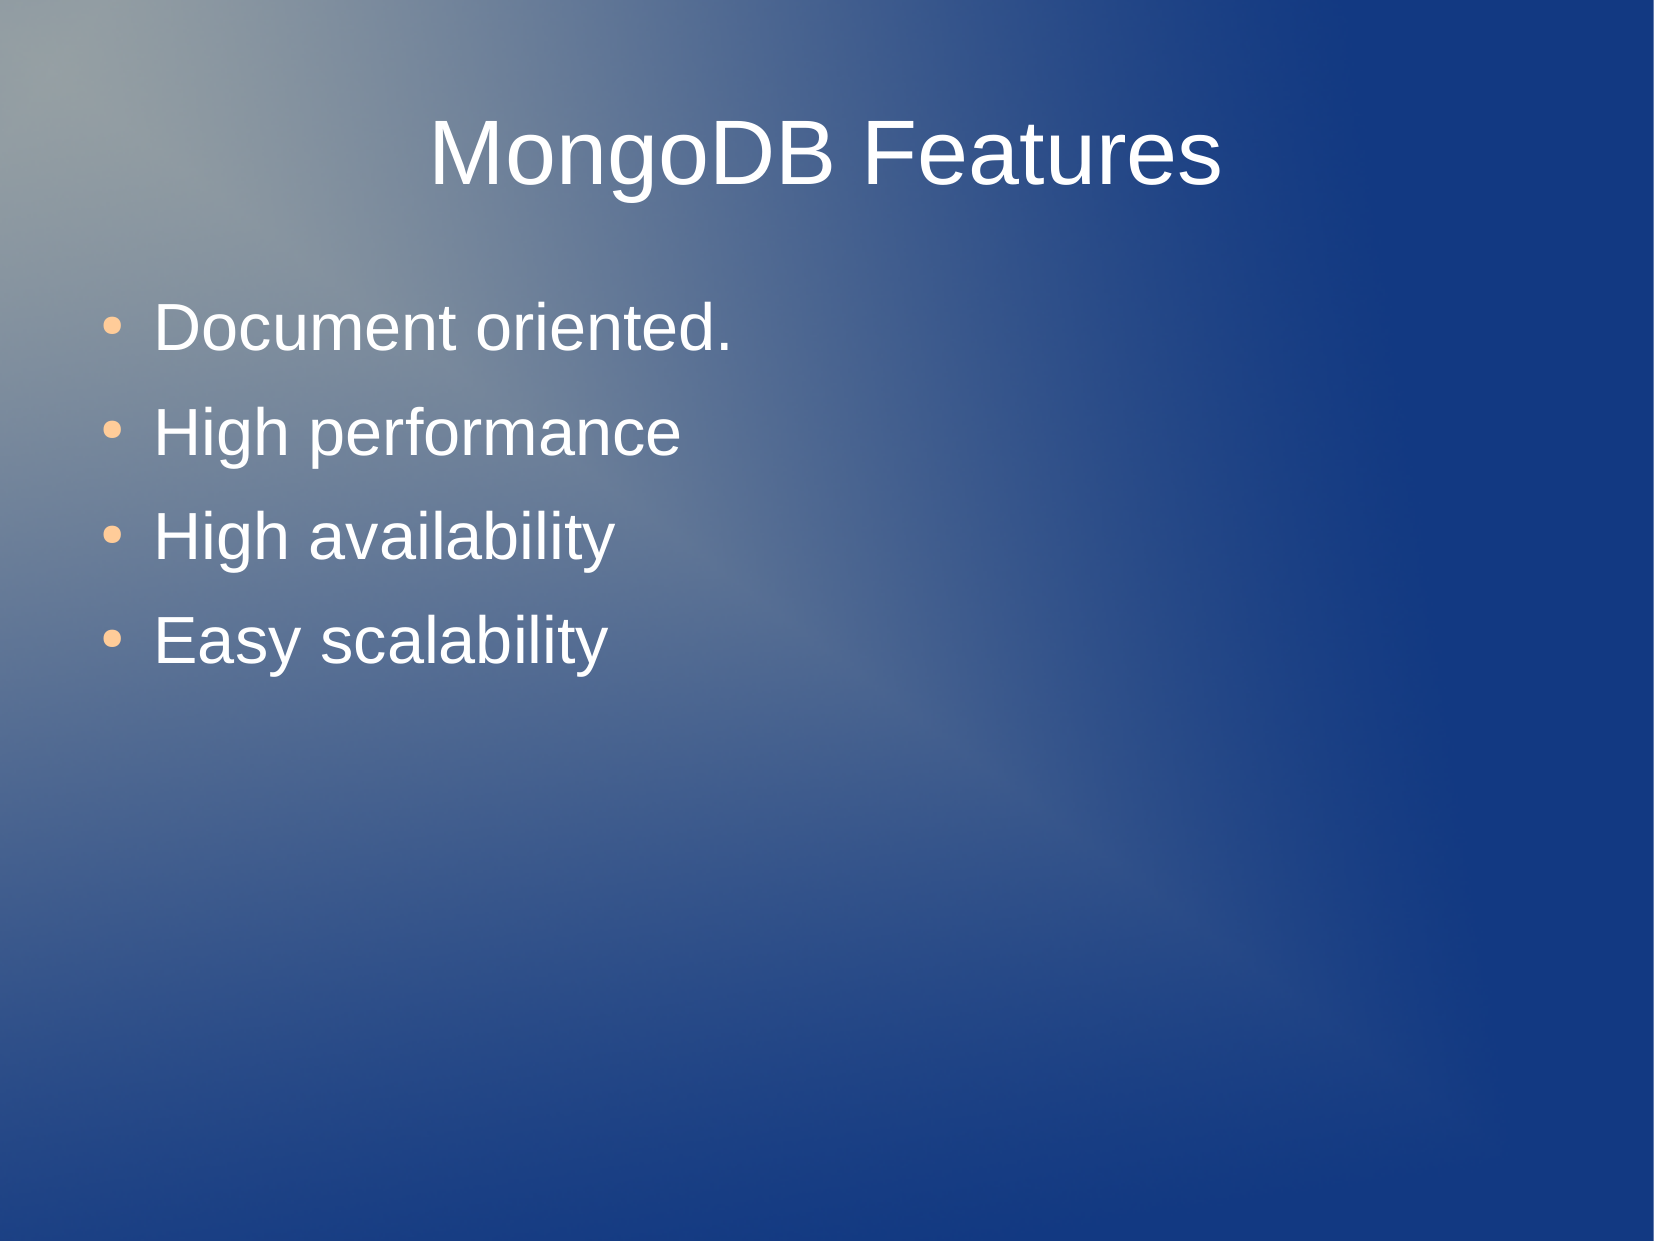

# MongoDB Features
Document oriented.
High performance
High availability
Easy scalability